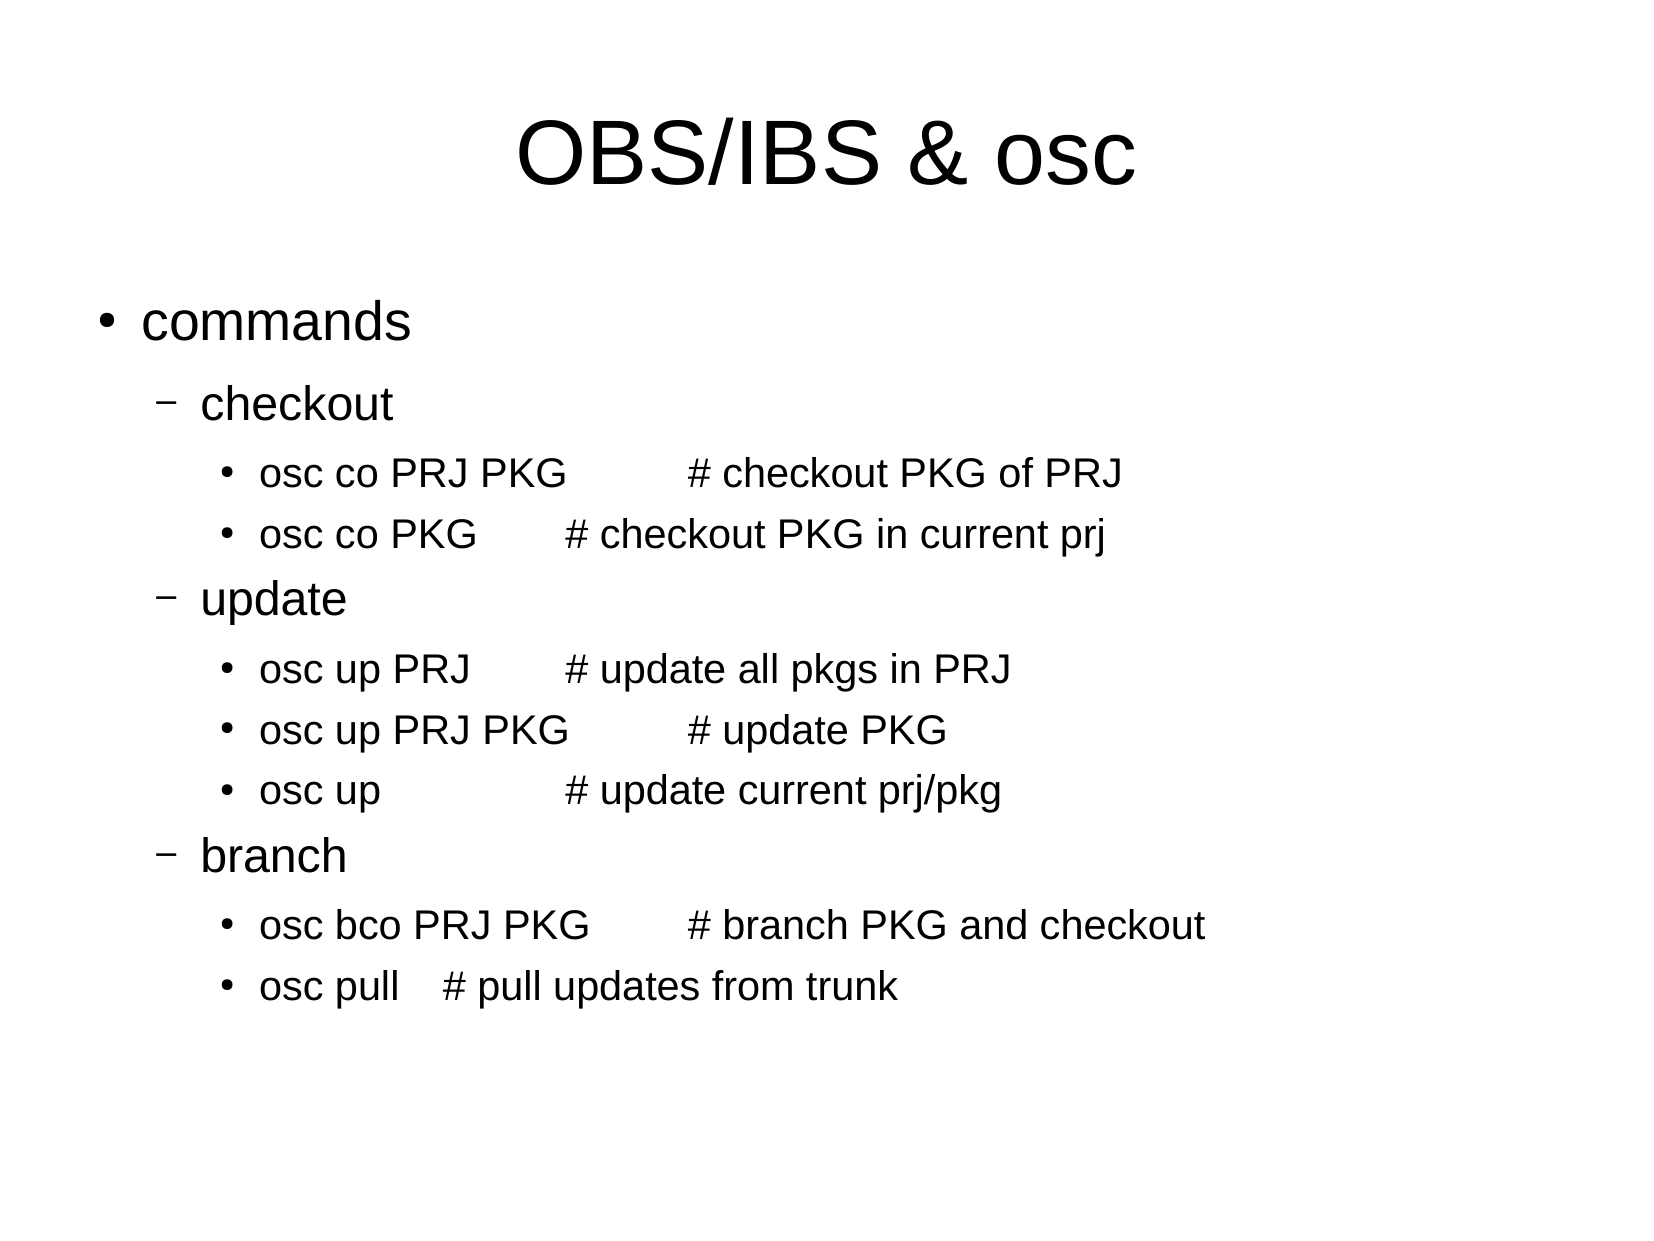

# OBS/IBS & osc
commands
checkout
osc co PRJ PKG		# checkout PKG of PRJ
osc co PKG				# checkout PKG in current prj
update
osc up PRJ				# update all pkgs in PRJ
osc up PRJ PKG		# update PKG
osc up			 		# update current prj/pkg
branch
osc bco PRJ PKG		# branch PKG and checkout
osc pull					# pull updates from trunk